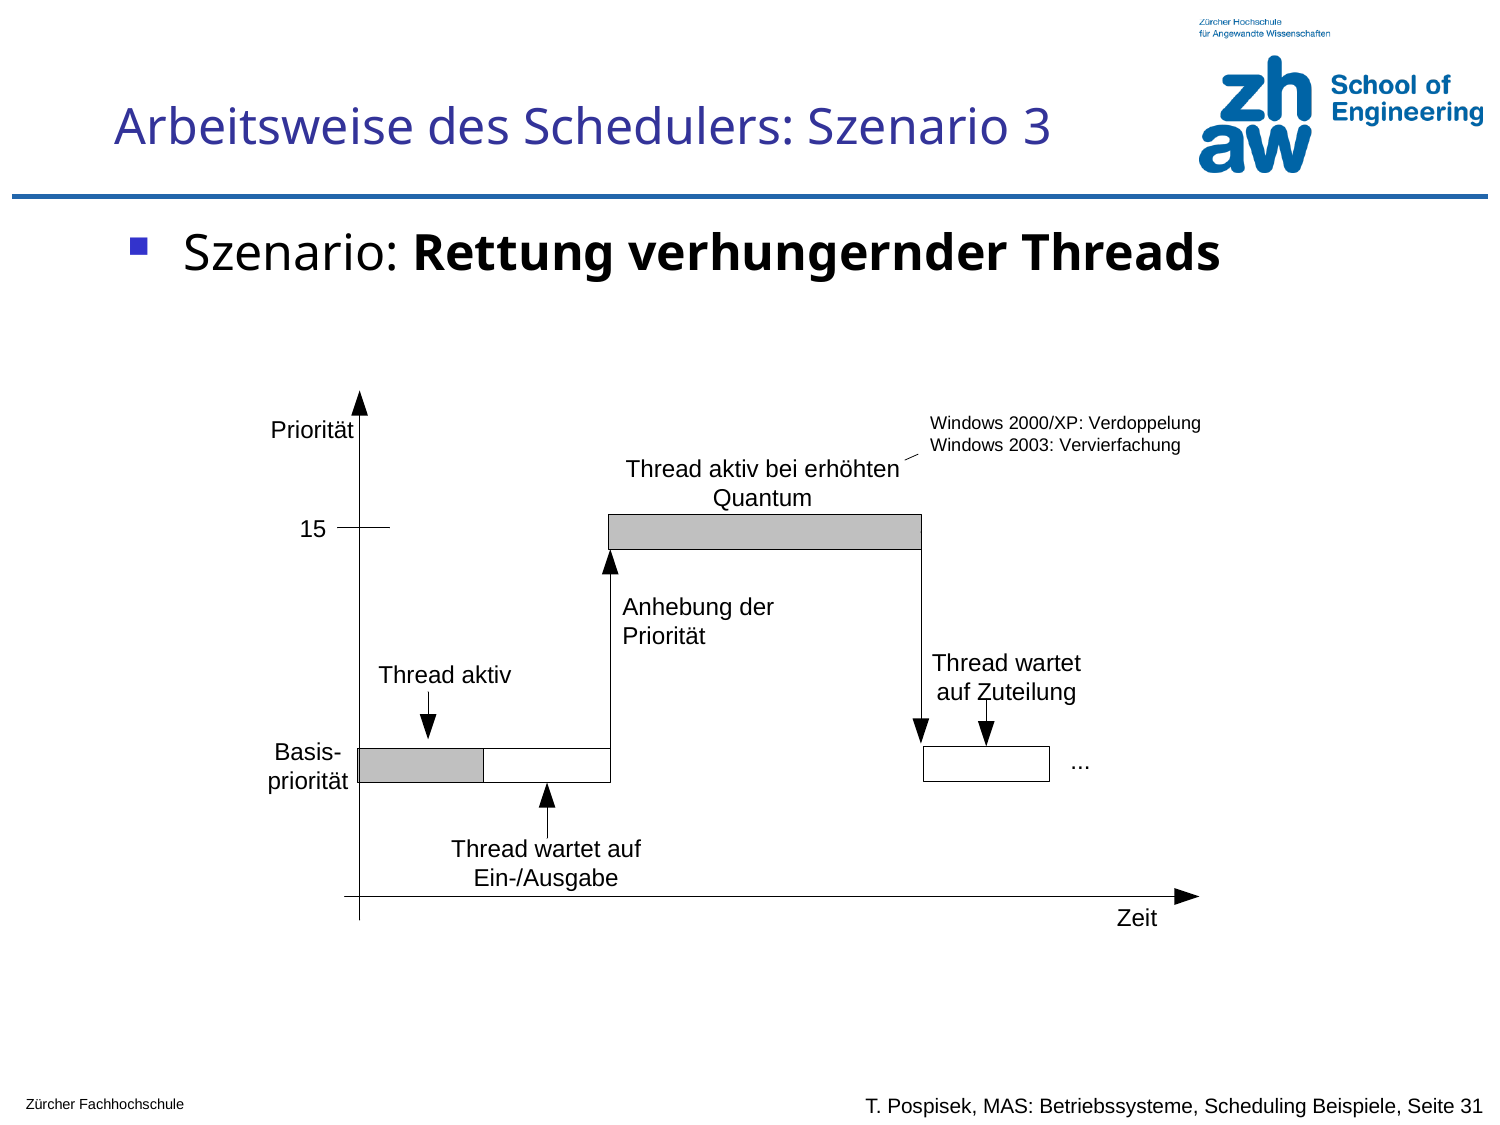

# Arbeitsweise des Schedulers: Szenario 3
Szenario: Rettung verhungernder Threads